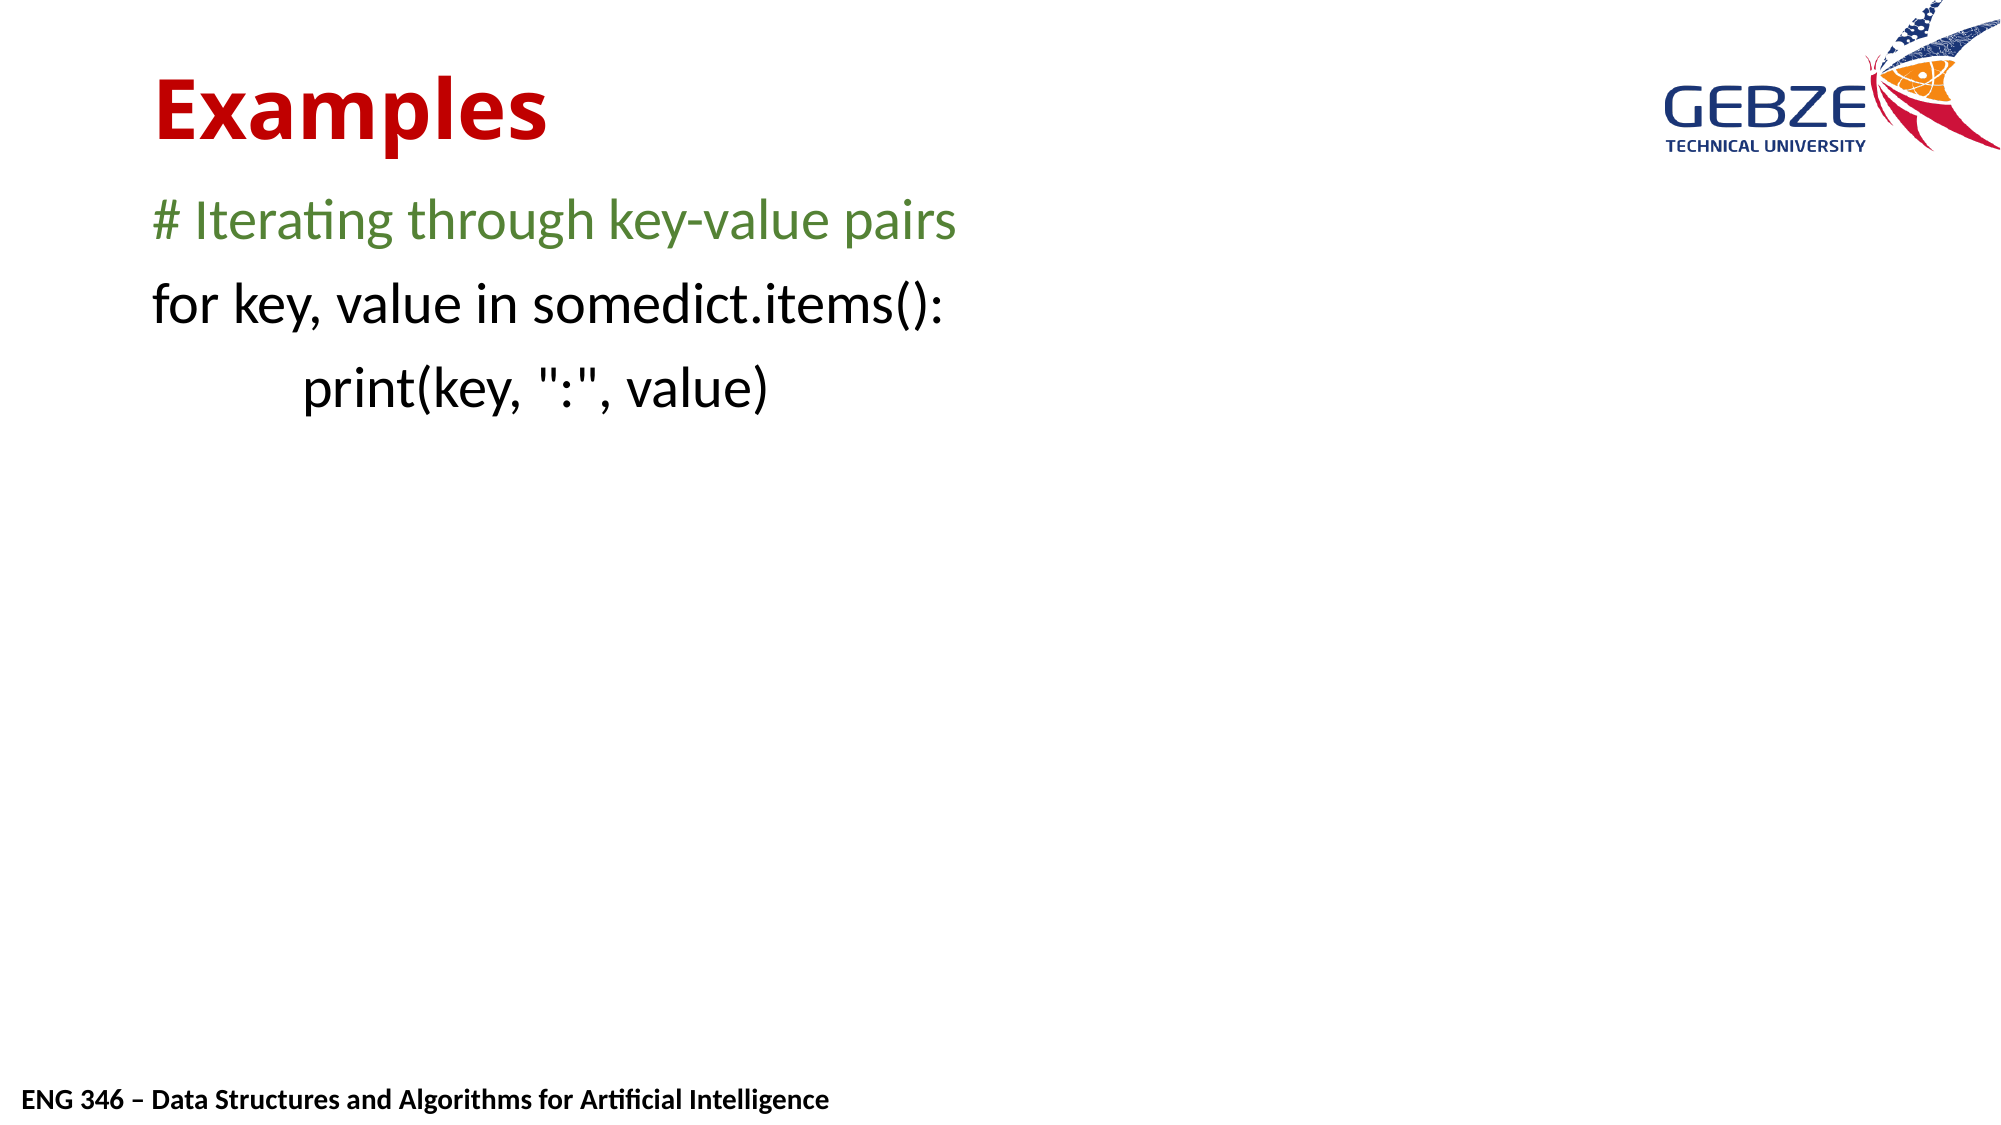

# Examples
# Iterating through key-value pairs
for key, value in somedict.items():
	print(key, ":", value)